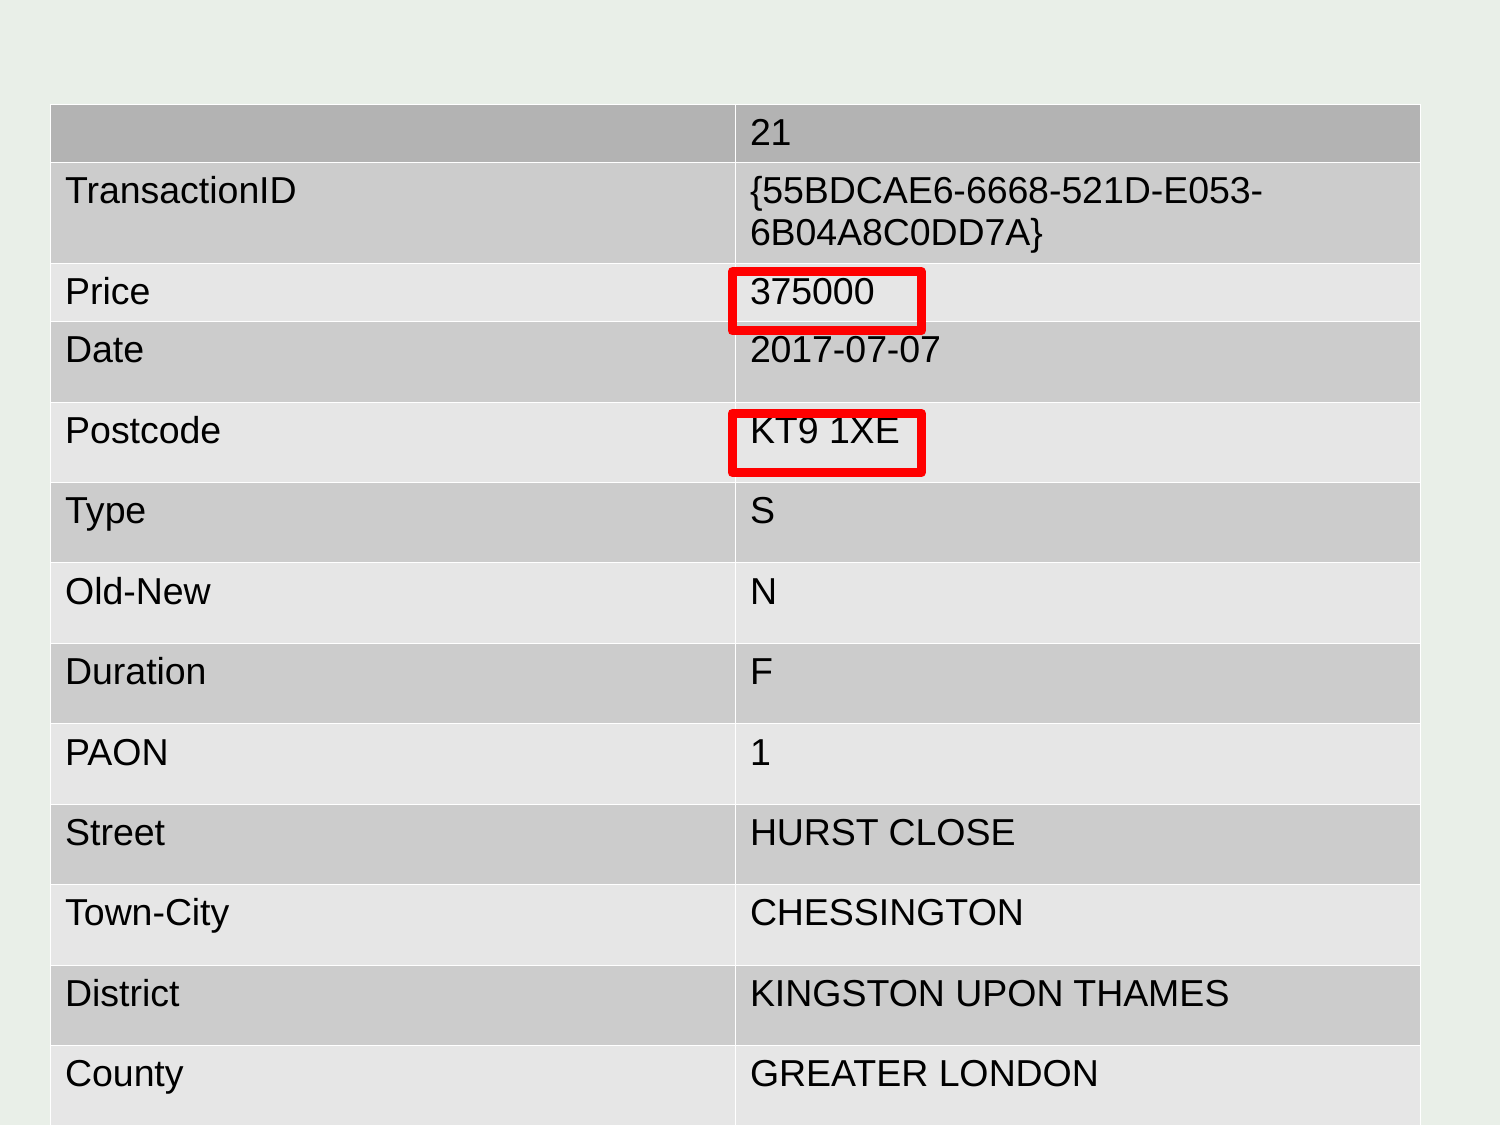

| | 21 |
| --- | --- |
| TransactionID | {55BDCAE6-6668-521D-E053-6B04A8C0DD7A} |
| Price | 375000 |
| Date | 2017-07-07 |
| Postcode | KT9 1XE |
| Type | S |
| Old-New | N |
| Duration | F |
| PAON | 1 |
| Street | HURST CLOSE |
| Town-City | CHESSINGTON |
| District | KINGSTON UPON THAMES |
| County | GREATER LONDON |
#